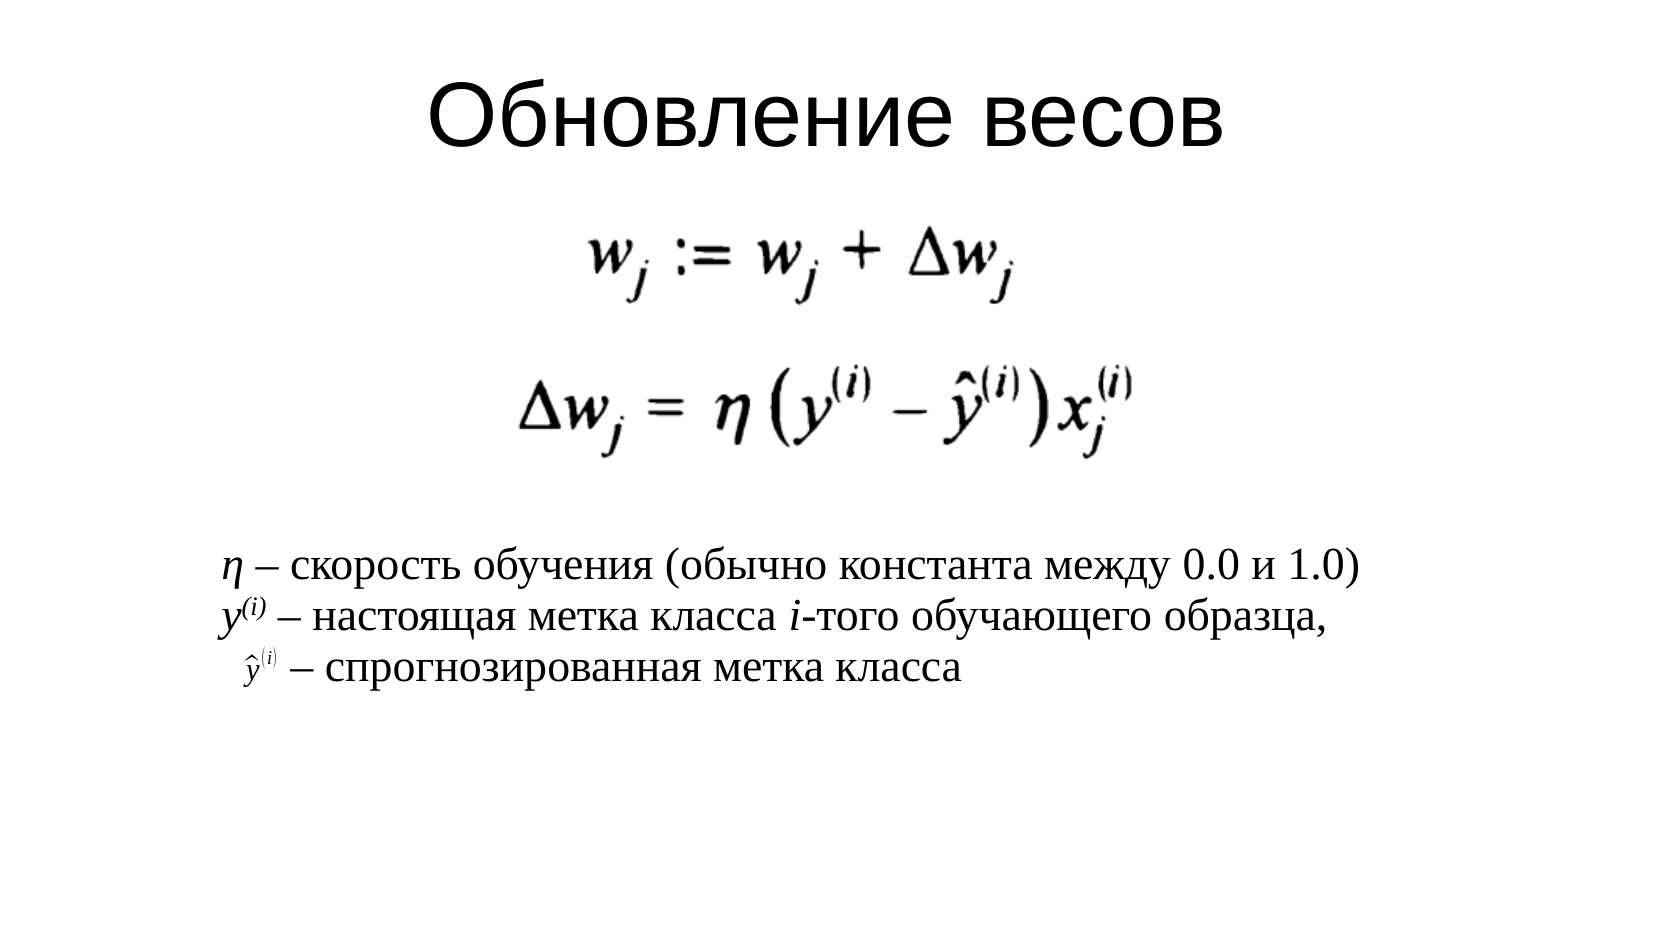

# Обновление весов
η – скорость обучения (обычно константа между 0.0 и 1.0)
y(i) – настоящая метка класса i-того обучающего образца,
 – спрогнозированная метка класса